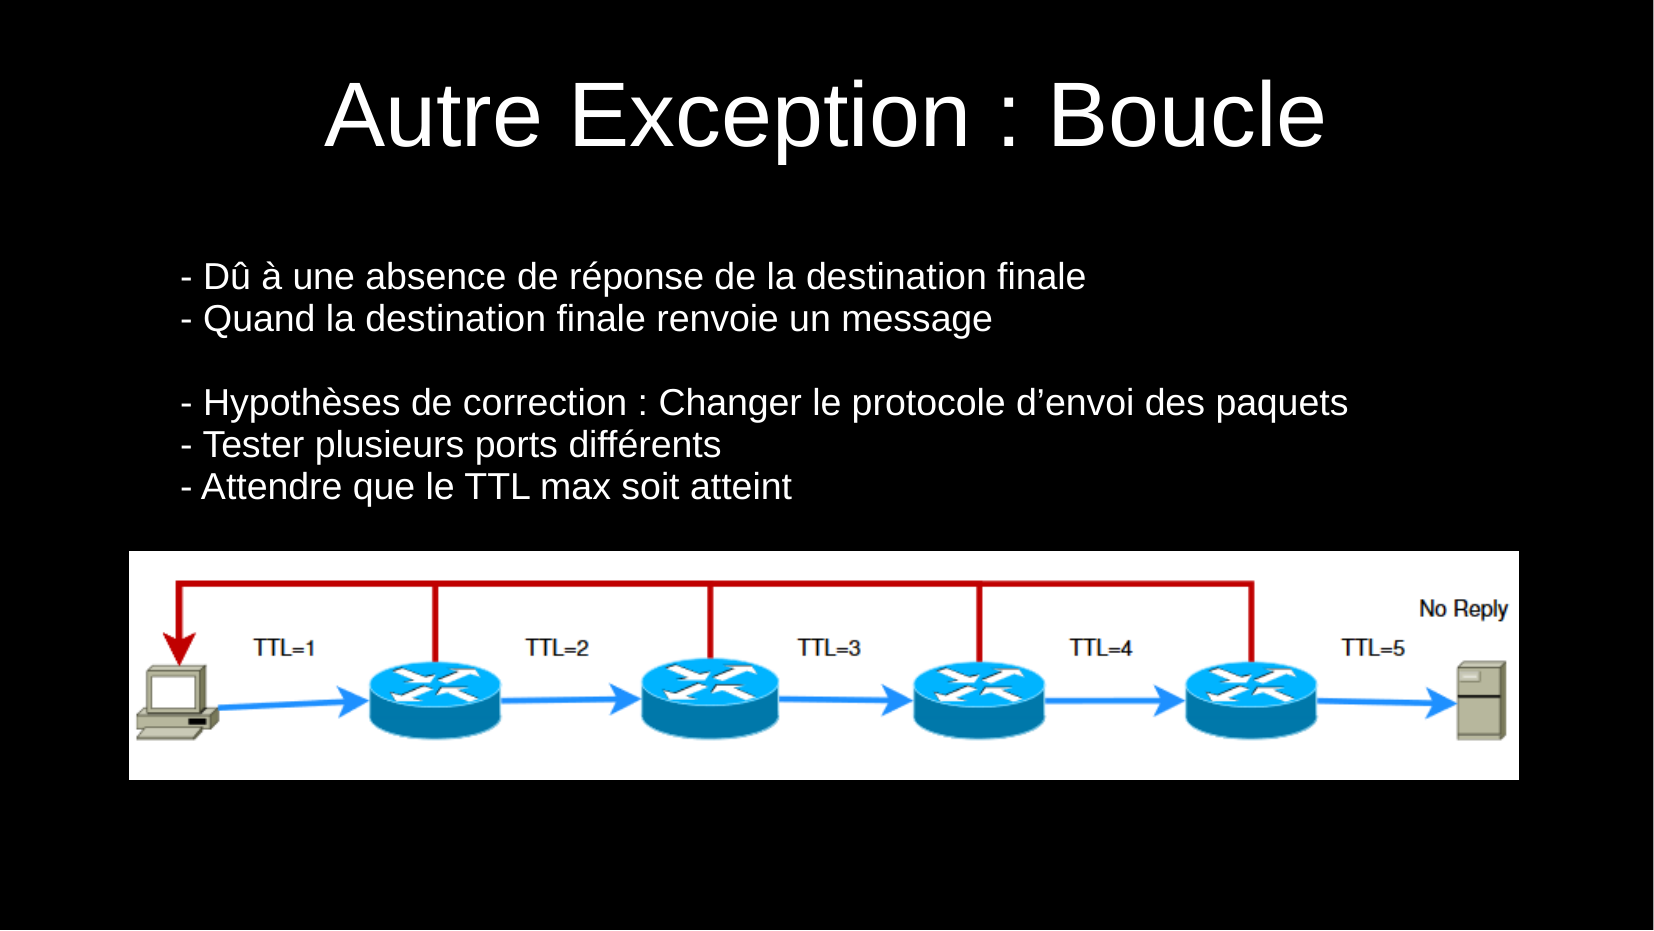

# Autre Exception : Boucle
- Dû à une absence de réponse de la destination finale
- Quand la destination finale renvoie un message
- Hypothèses de correction : Changer le protocole d’envoi des paquets
- Tester plusieurs ports différents
- Attendre que le TTL max soit atteint